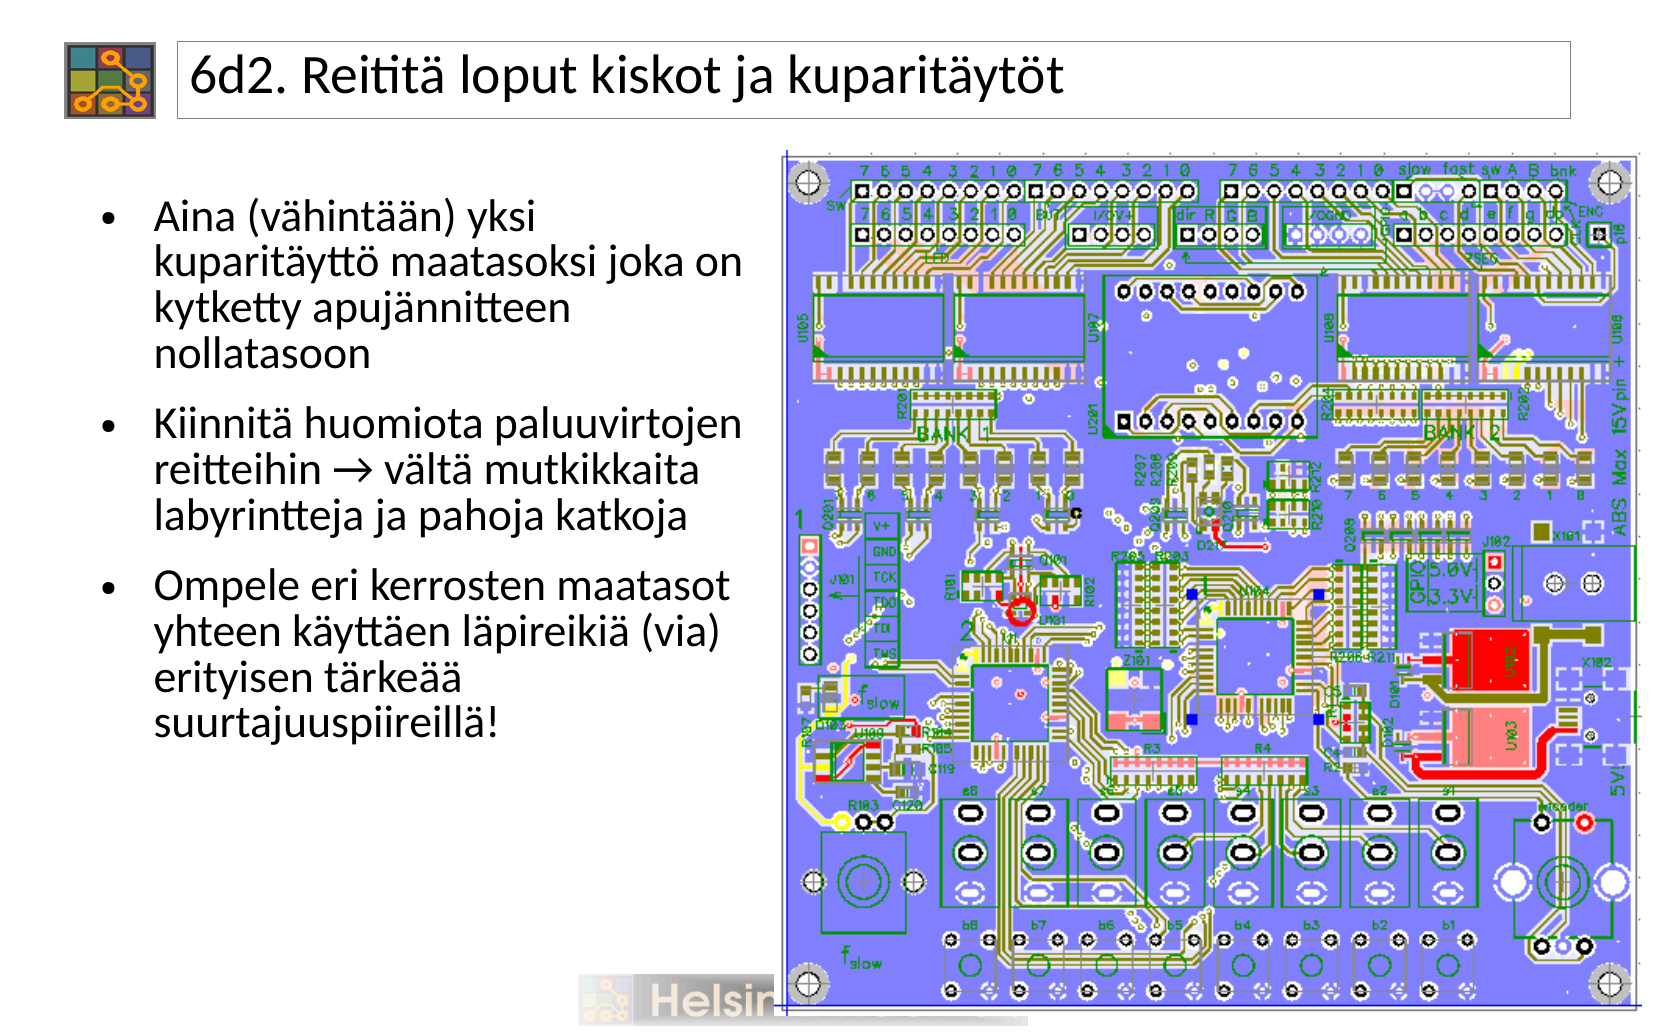

# 6d2. Reititä loput kiskot ja kuparitäytöt
Aina (vähintään) yksi kuparitäyttö maatasoksi joka on kytketty apujännitteen nollatasoon
Kiinnitä huomiota paluuvirtojen reitteihin → vältä mutkikkaita labyrintteja ja pahoja katkoja
Ompele eri kerrosten maatasot yhteen käyttäen läpireikiä (via)
erityisen tärkeää suurtajuuspiireillä!